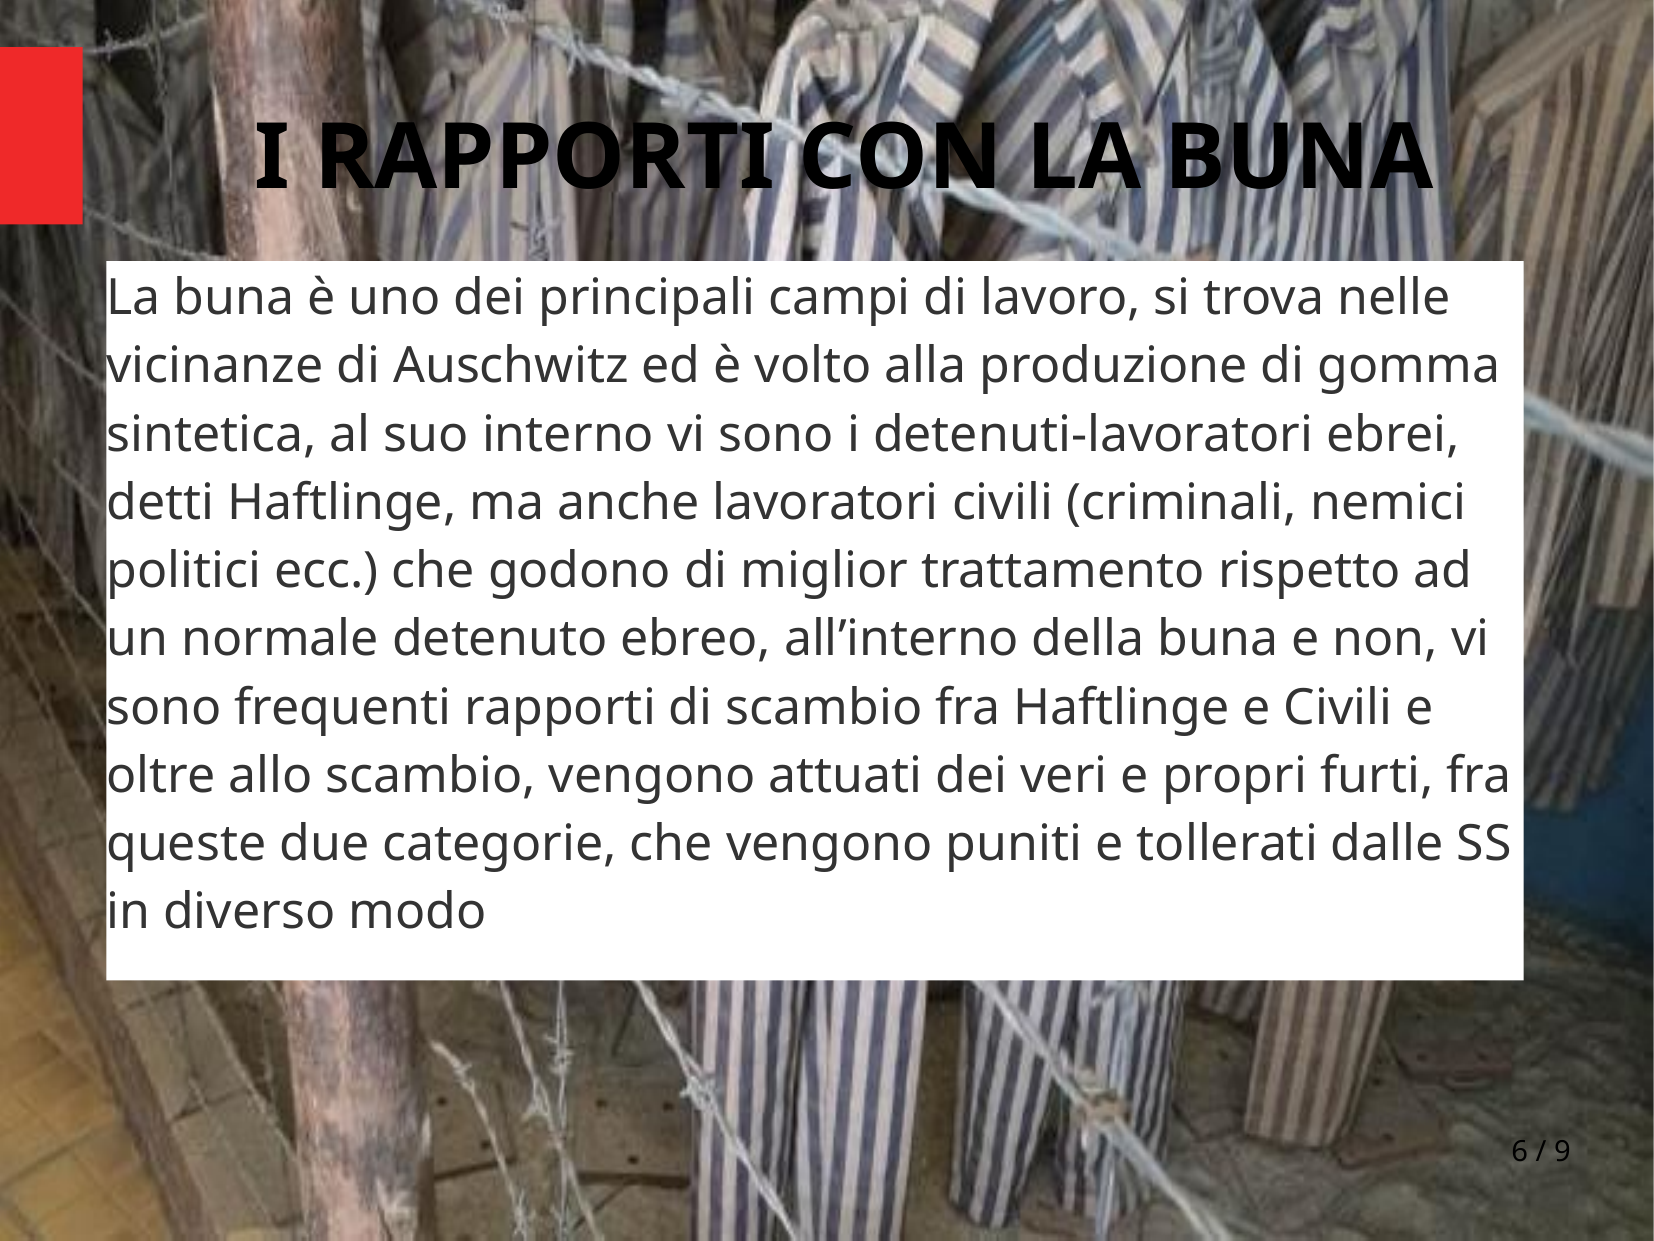

# I RAPPORTI CON LA BUNA
La buna è uno dei principali campi di lavoro, si trova nelle vicinanze di Auschwitz ed è volto alla produzione di gomma sintetica, al suo interno vi sono i detenuti-lavoratori ebrei, detti Haftlinge, ma anche lavoratori civili (criminali, nemici politici ecc.) che godono di miglior trattamento rispetto ad un normale detenuto ebreo, all’interno della buna e non, vi sono frequenti rapporti di scambio fra Haftlinge e Civili e oltre allo scambio, vengono attuati dei veri e propri furti, fra queste due categorie, che vengono puniti e tollerati dalle SS in diverso modo
6